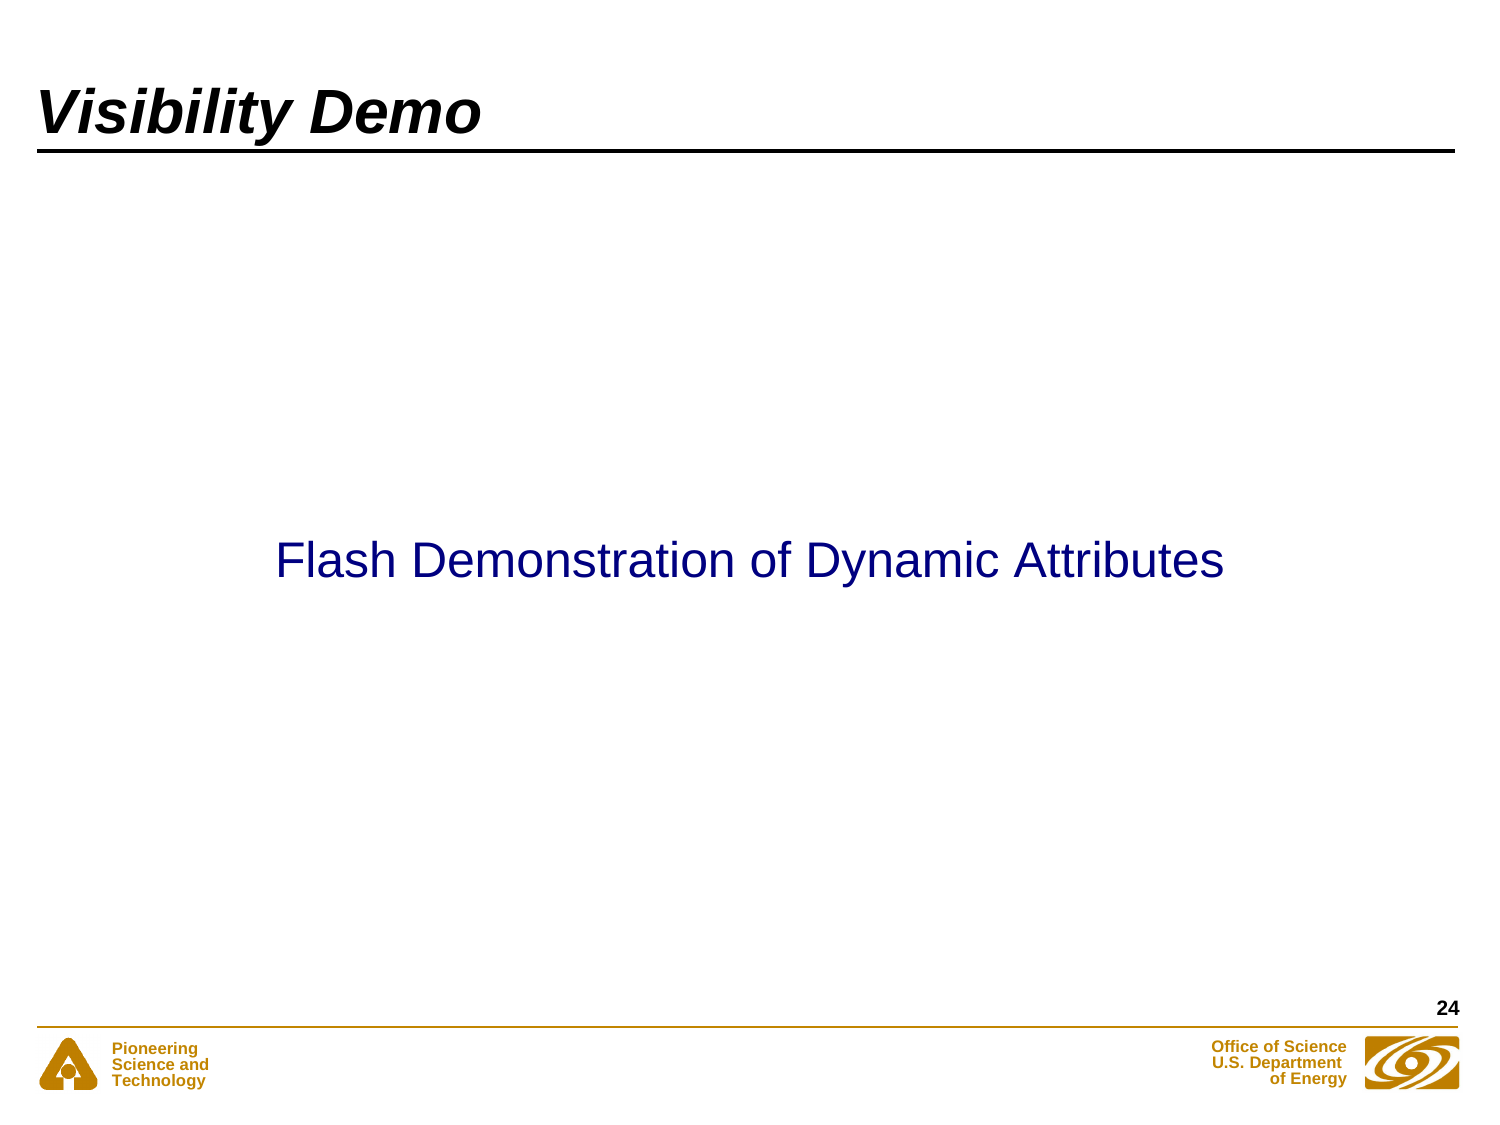

# Visibility Demo
Flash Demonstration of Dynamic Attributes
24